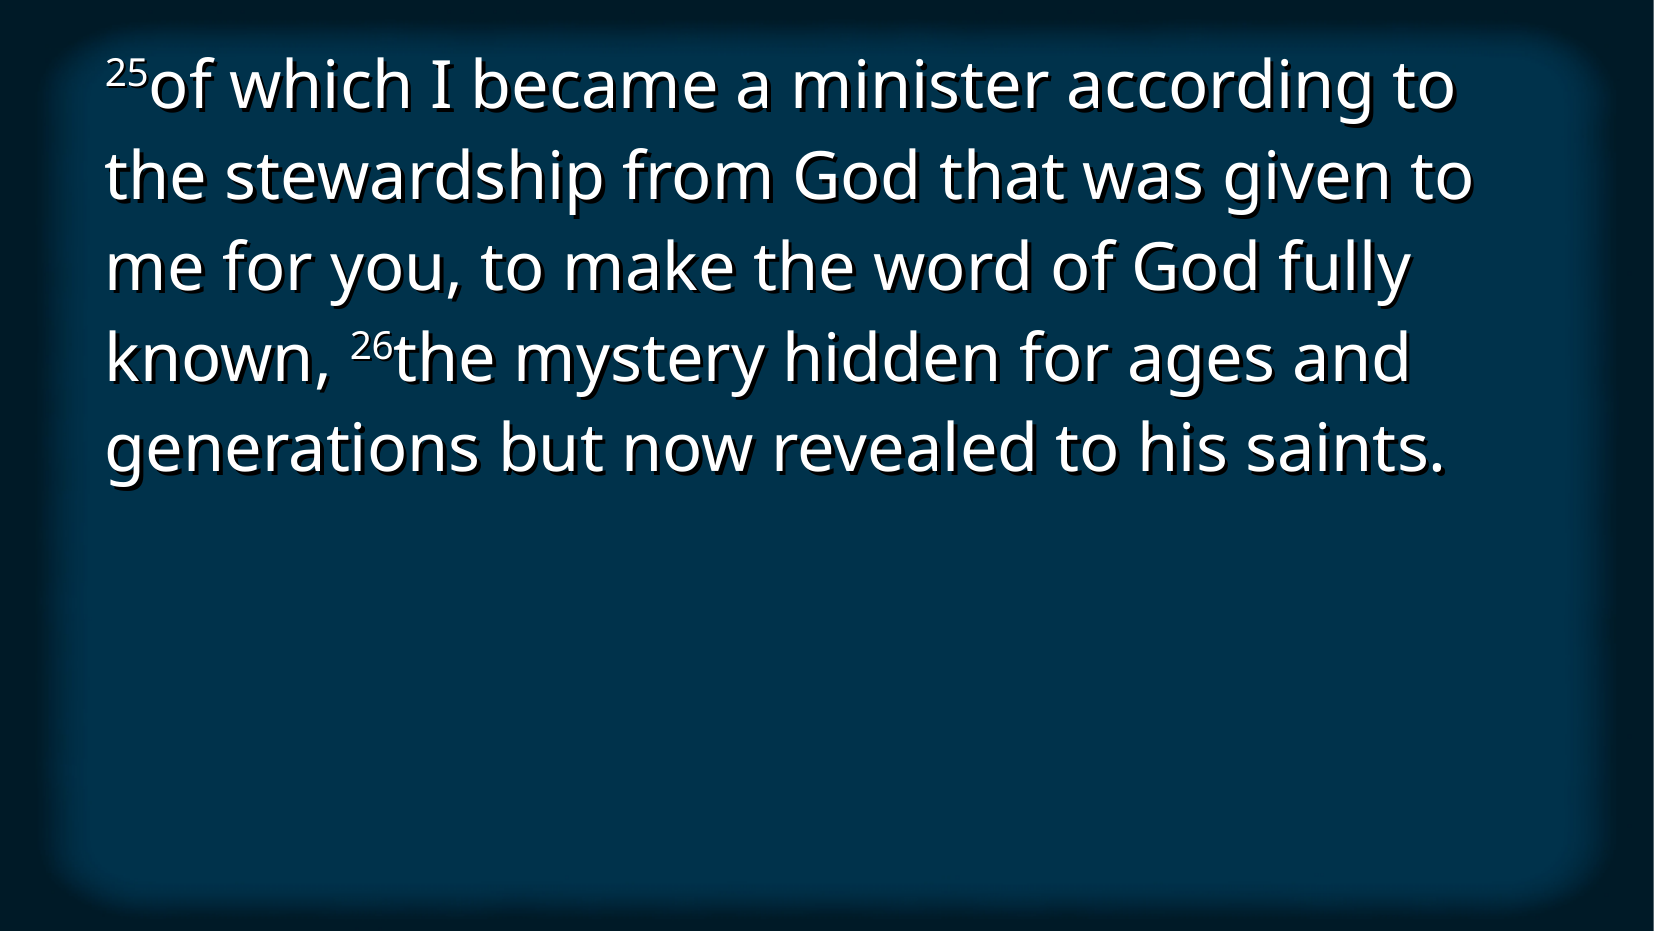

25of which I became a minister according to the stewardship from God that was given to me for you, to make the word of God fully known, 26the mystery hidden for ages and generations but now revealed to his saints.